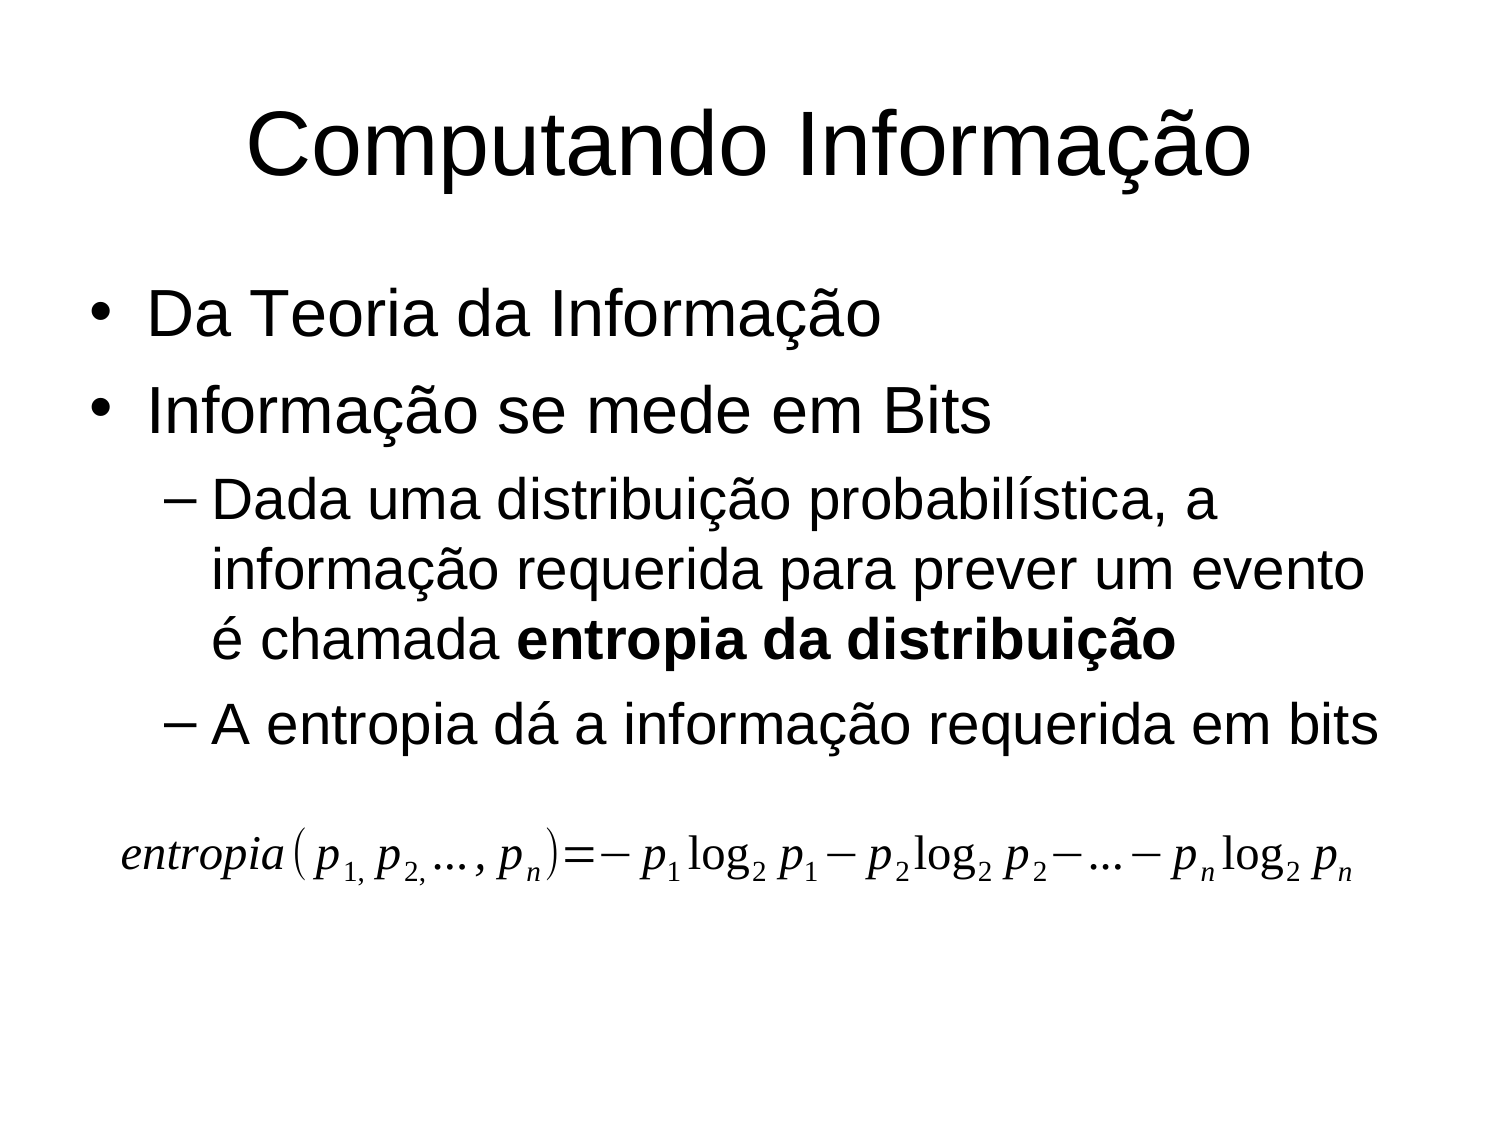

# Computando Informação
Da Teoria da Informação
Informação se mede em Bits
Dada uma distribuição probabilística, a informação requerida para prever um evento é chamada entropia da distribuição
A entropia dá a informação requerida em bits